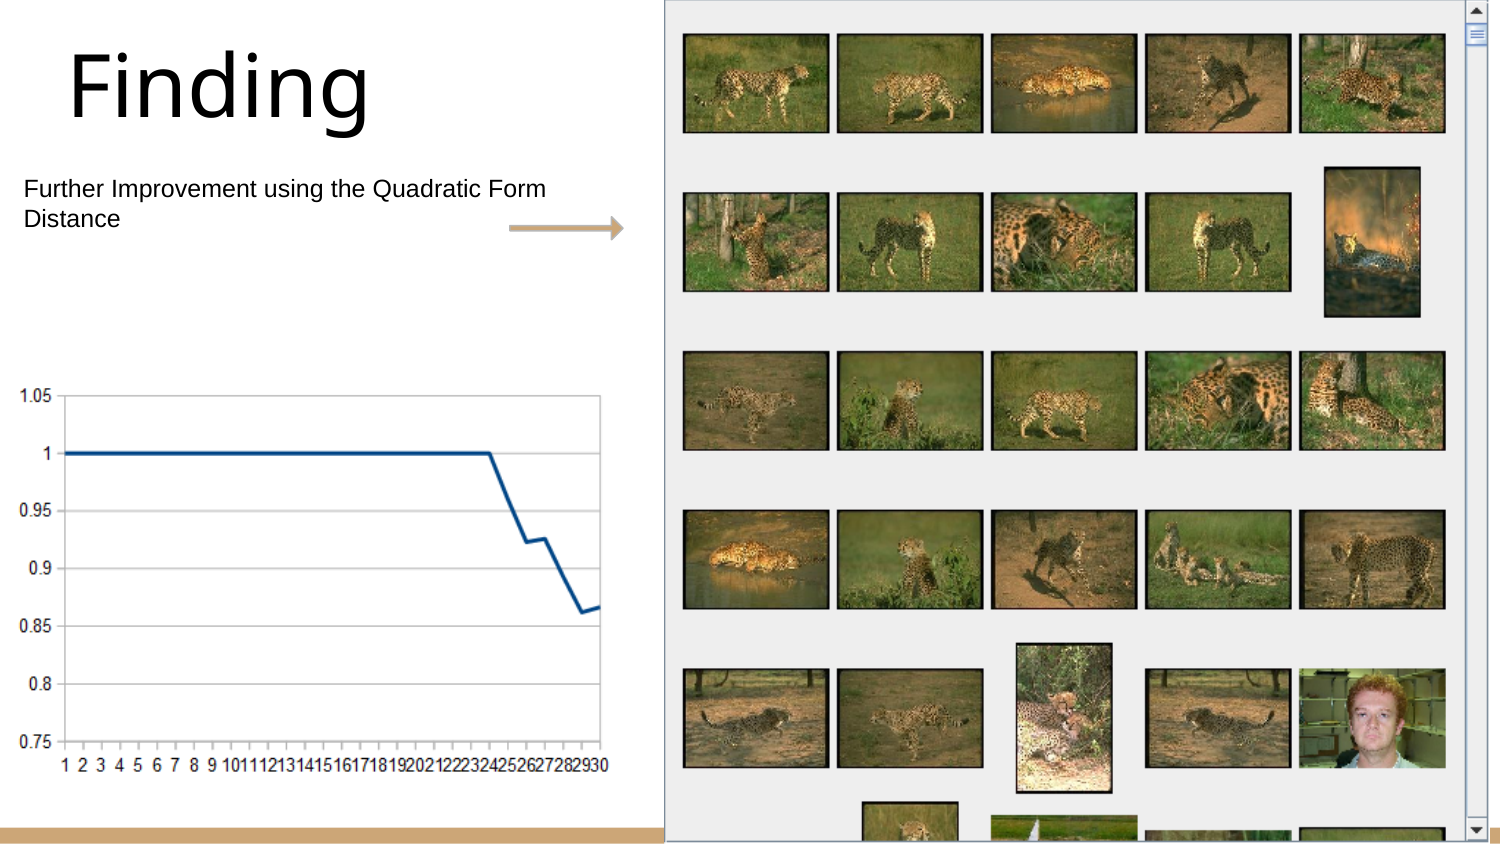

# Finding
Further Improvement using the Quadratic Form Distance